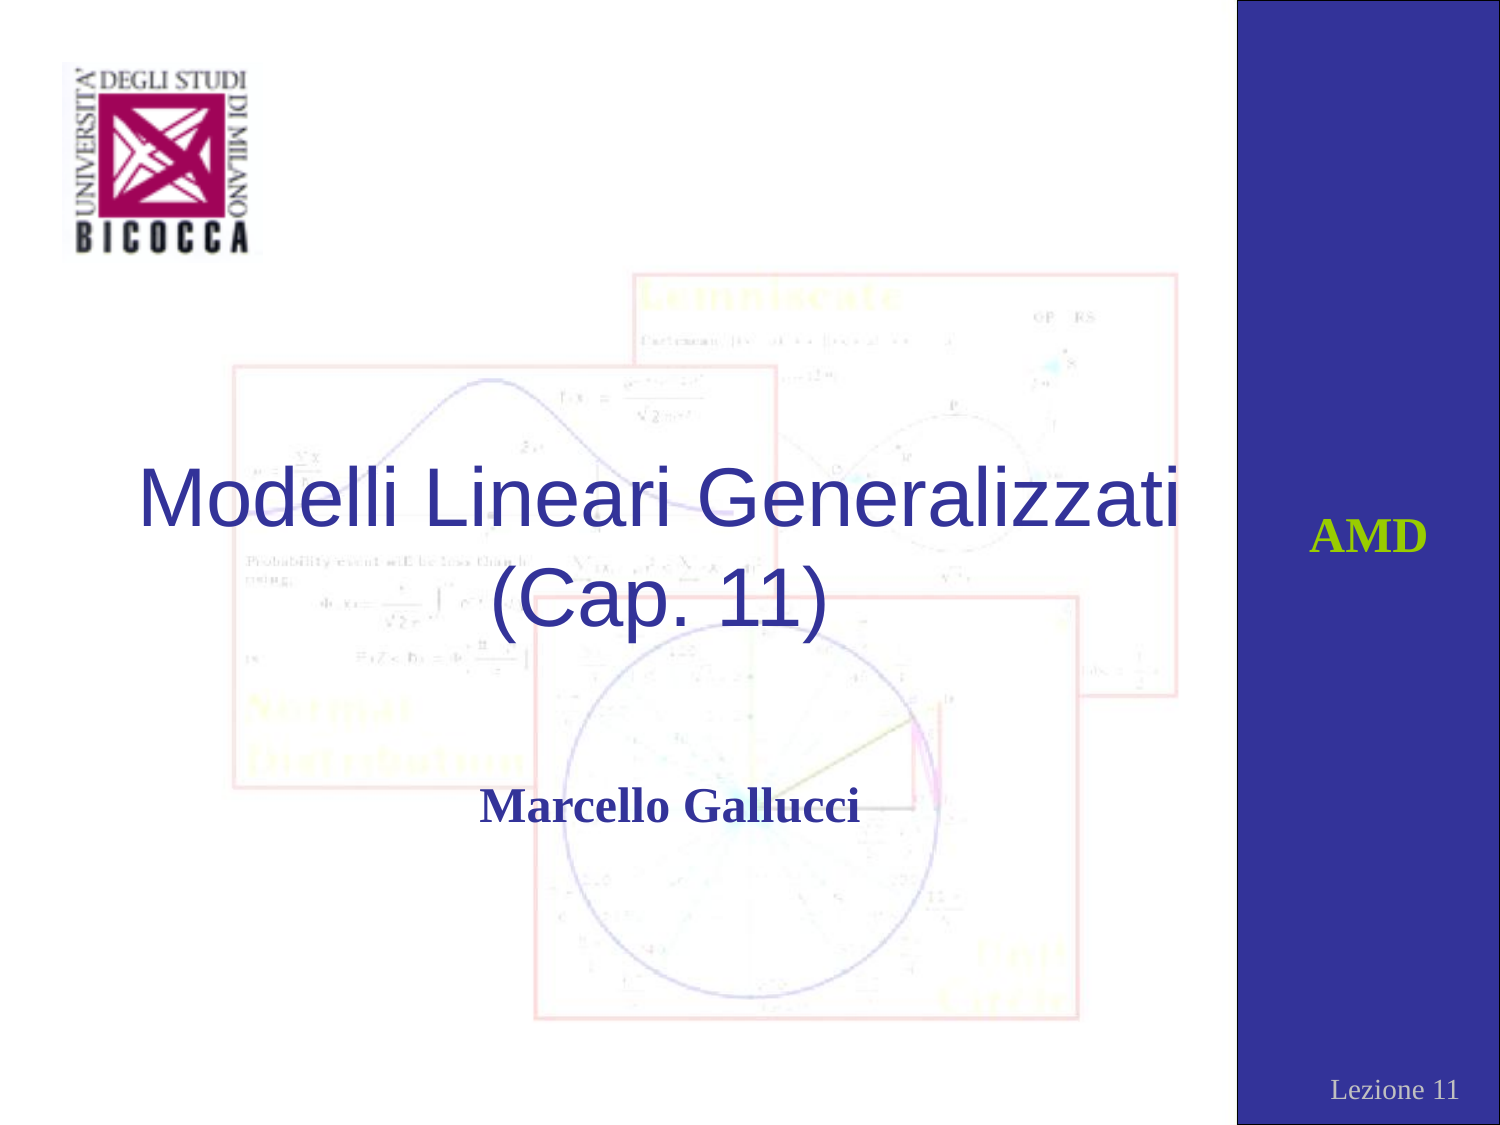

AMD
# Modelli Lineari Generalizzati (Cap. 11)
Marcello Gallucci
Lezione 11